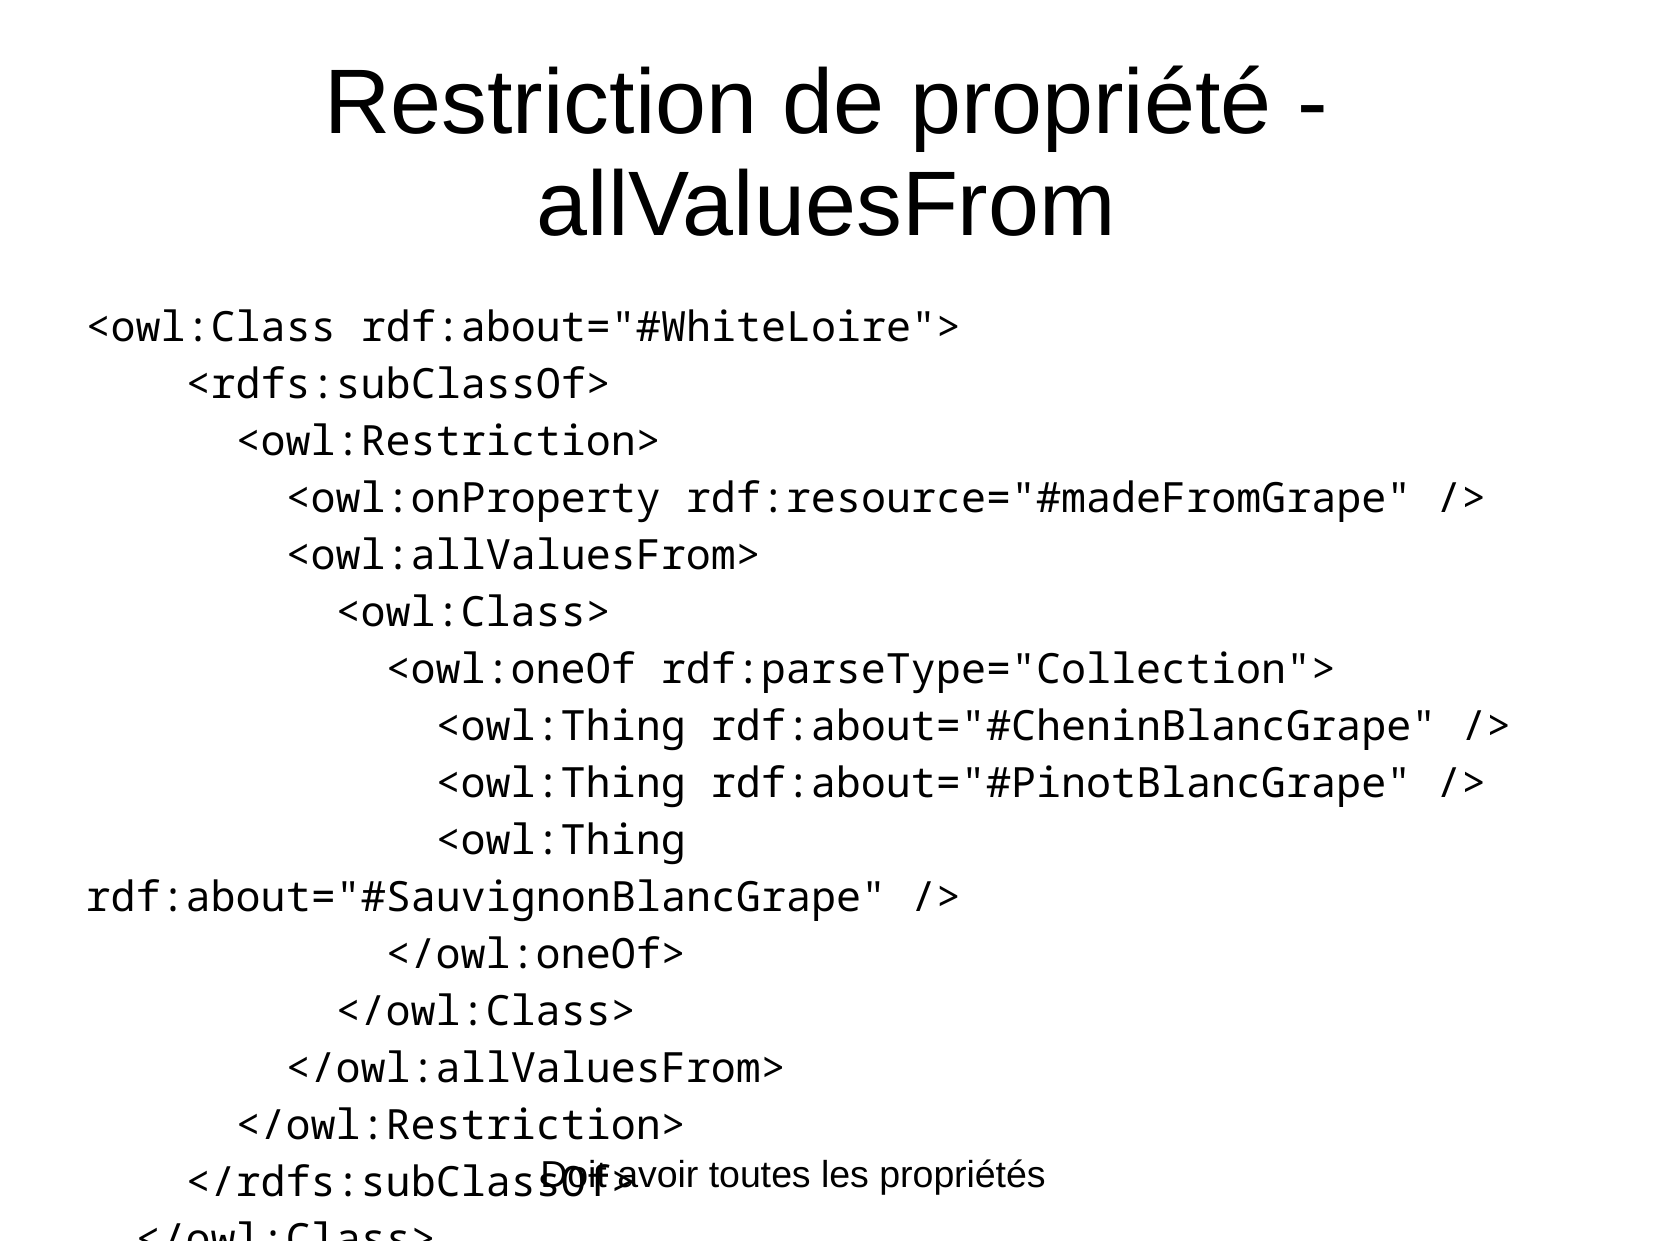

# Restriction de propriété - allValuesFrom
<owl:Class rdf:about="#WhiteLoire">
 <rdfs:subClassOf>
 <owl:Restriction>
 <owl:onProperty rdf:resource="#madeFromGrape" />
 <owl:allValuesFrom>
 <owl:Class>
 <owl:oneOf rdf:parseType="Collection">
 <owl:Thing rdf:about="#CheninBlancGrape" />
 <owl:Thing rdf:about="#PinotBlancGrape" />
 <owl:Thing rdf:about="#SauvignonBlancGrape" />
 </owl:oneOf>
 </owl:Class>
 </owl:allValuesFrom>
 </owl:Restriction>
 </rdfs:subClassOf>
 </owl:Class>
Doit avoir toutes les propriétés